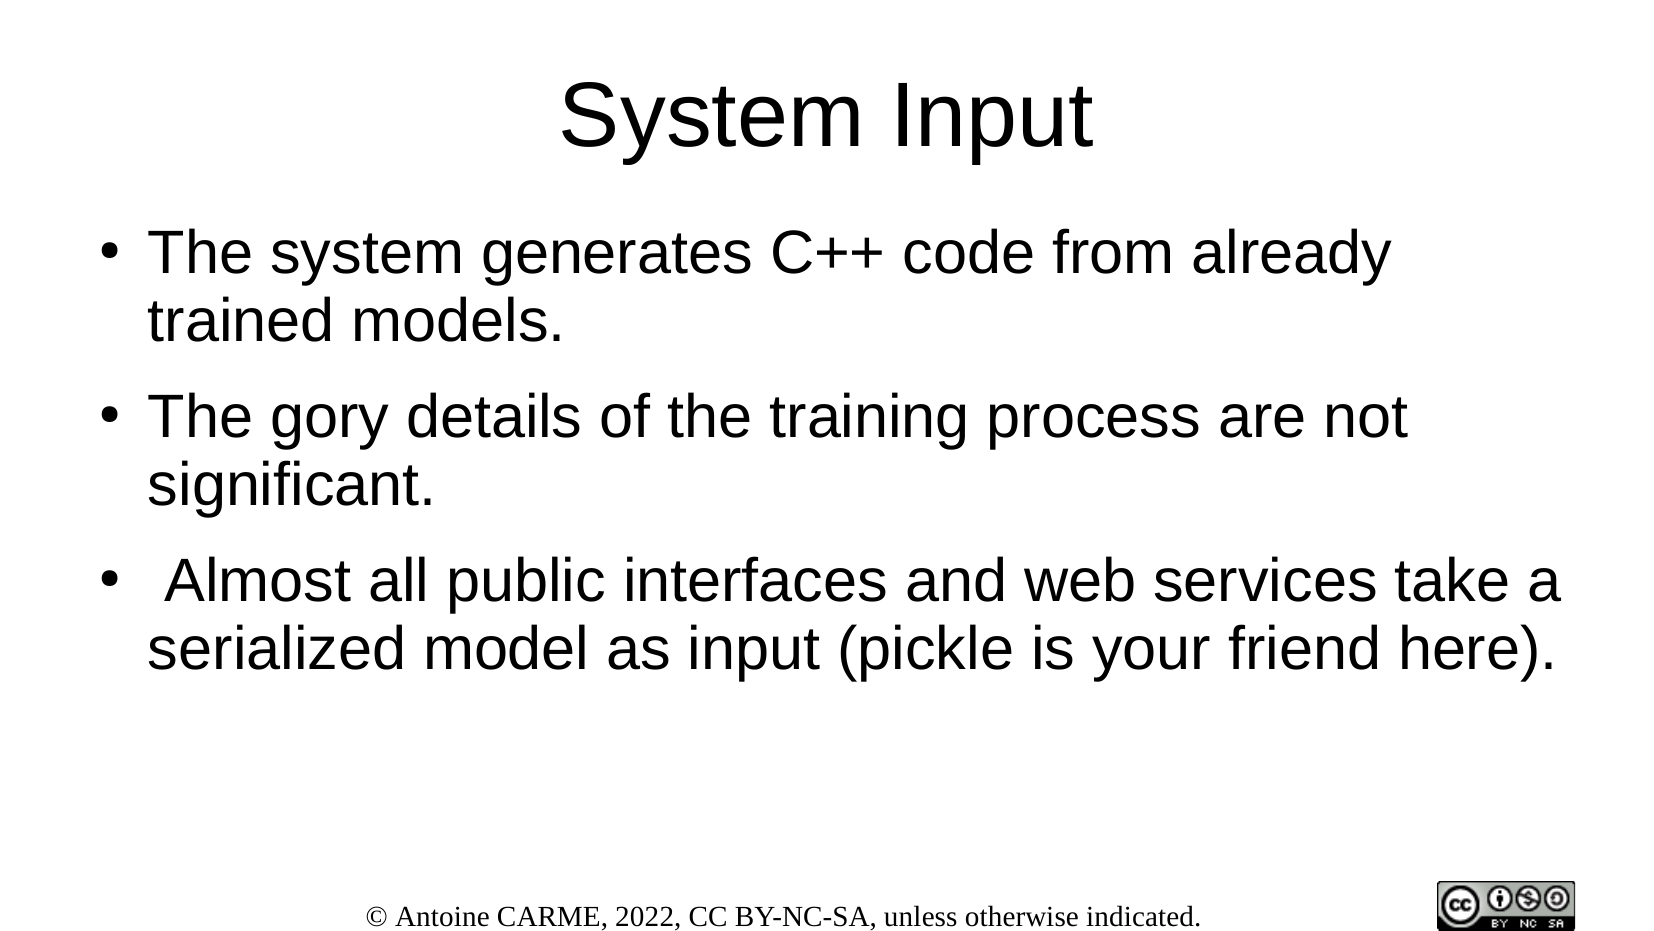

# System Input
The system generates C++ code from already trained models.
The gory details of the training process are not significant.
 Almost all public interfaces and web services take a serialized model as input (pickle is your friend here).